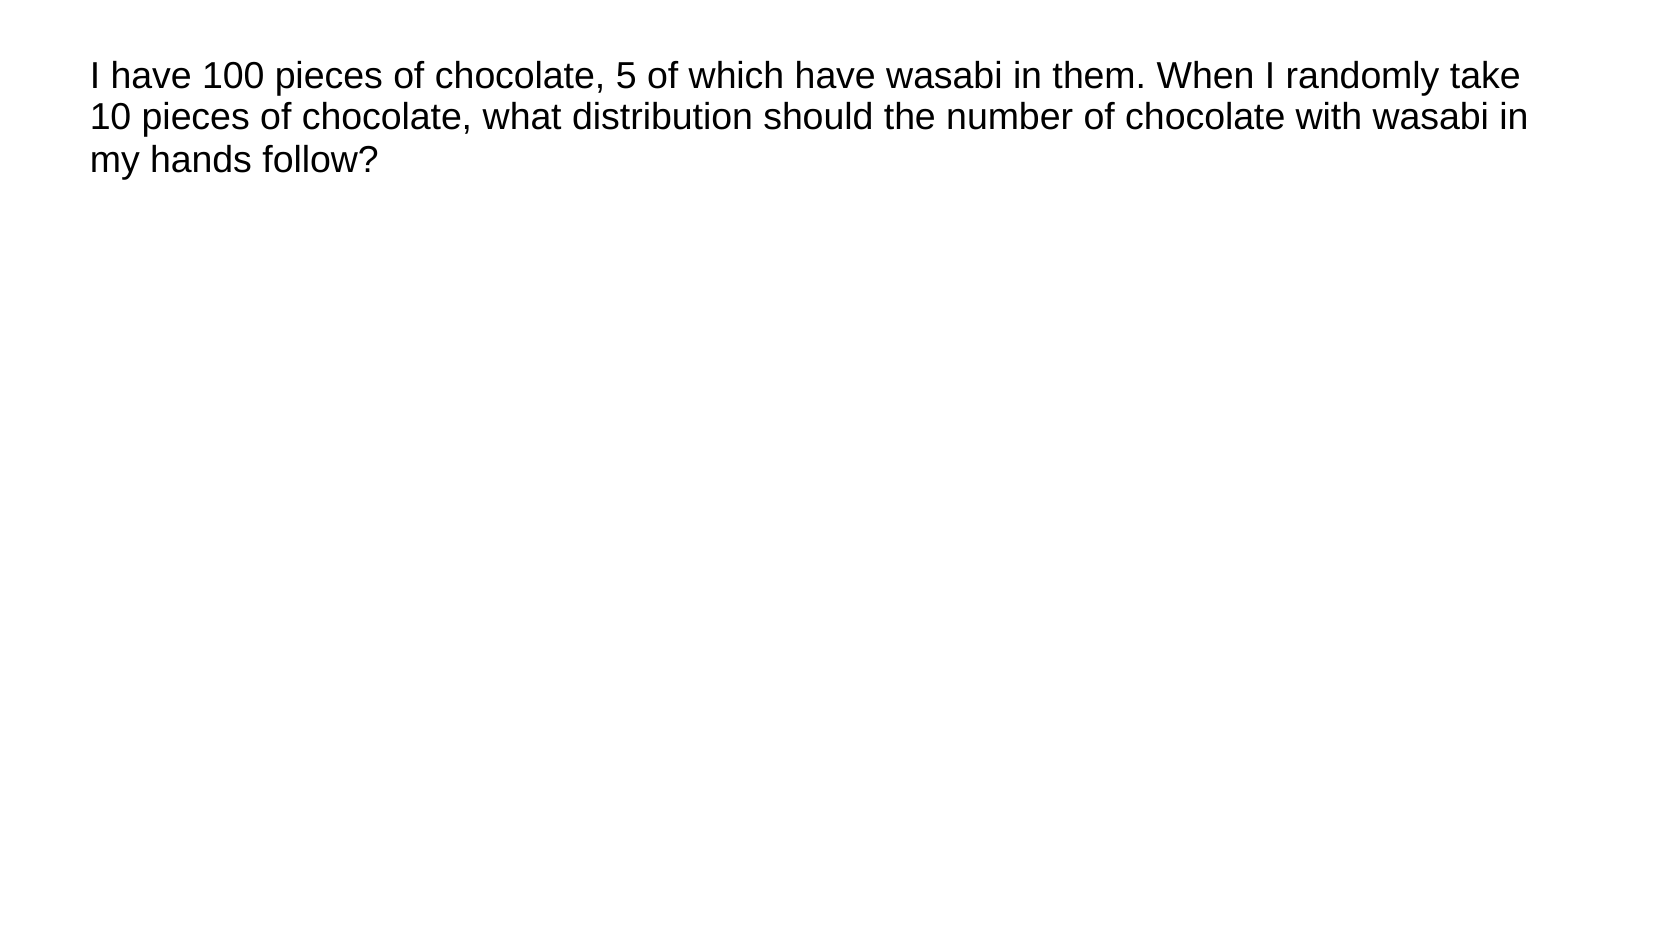

I have 100 pieces of chocolate, 5 of which have wasabi in them. When I randomly take 10 pieces of chocolate, what distribution should the number of chocolate with wasabi in my hands follow?